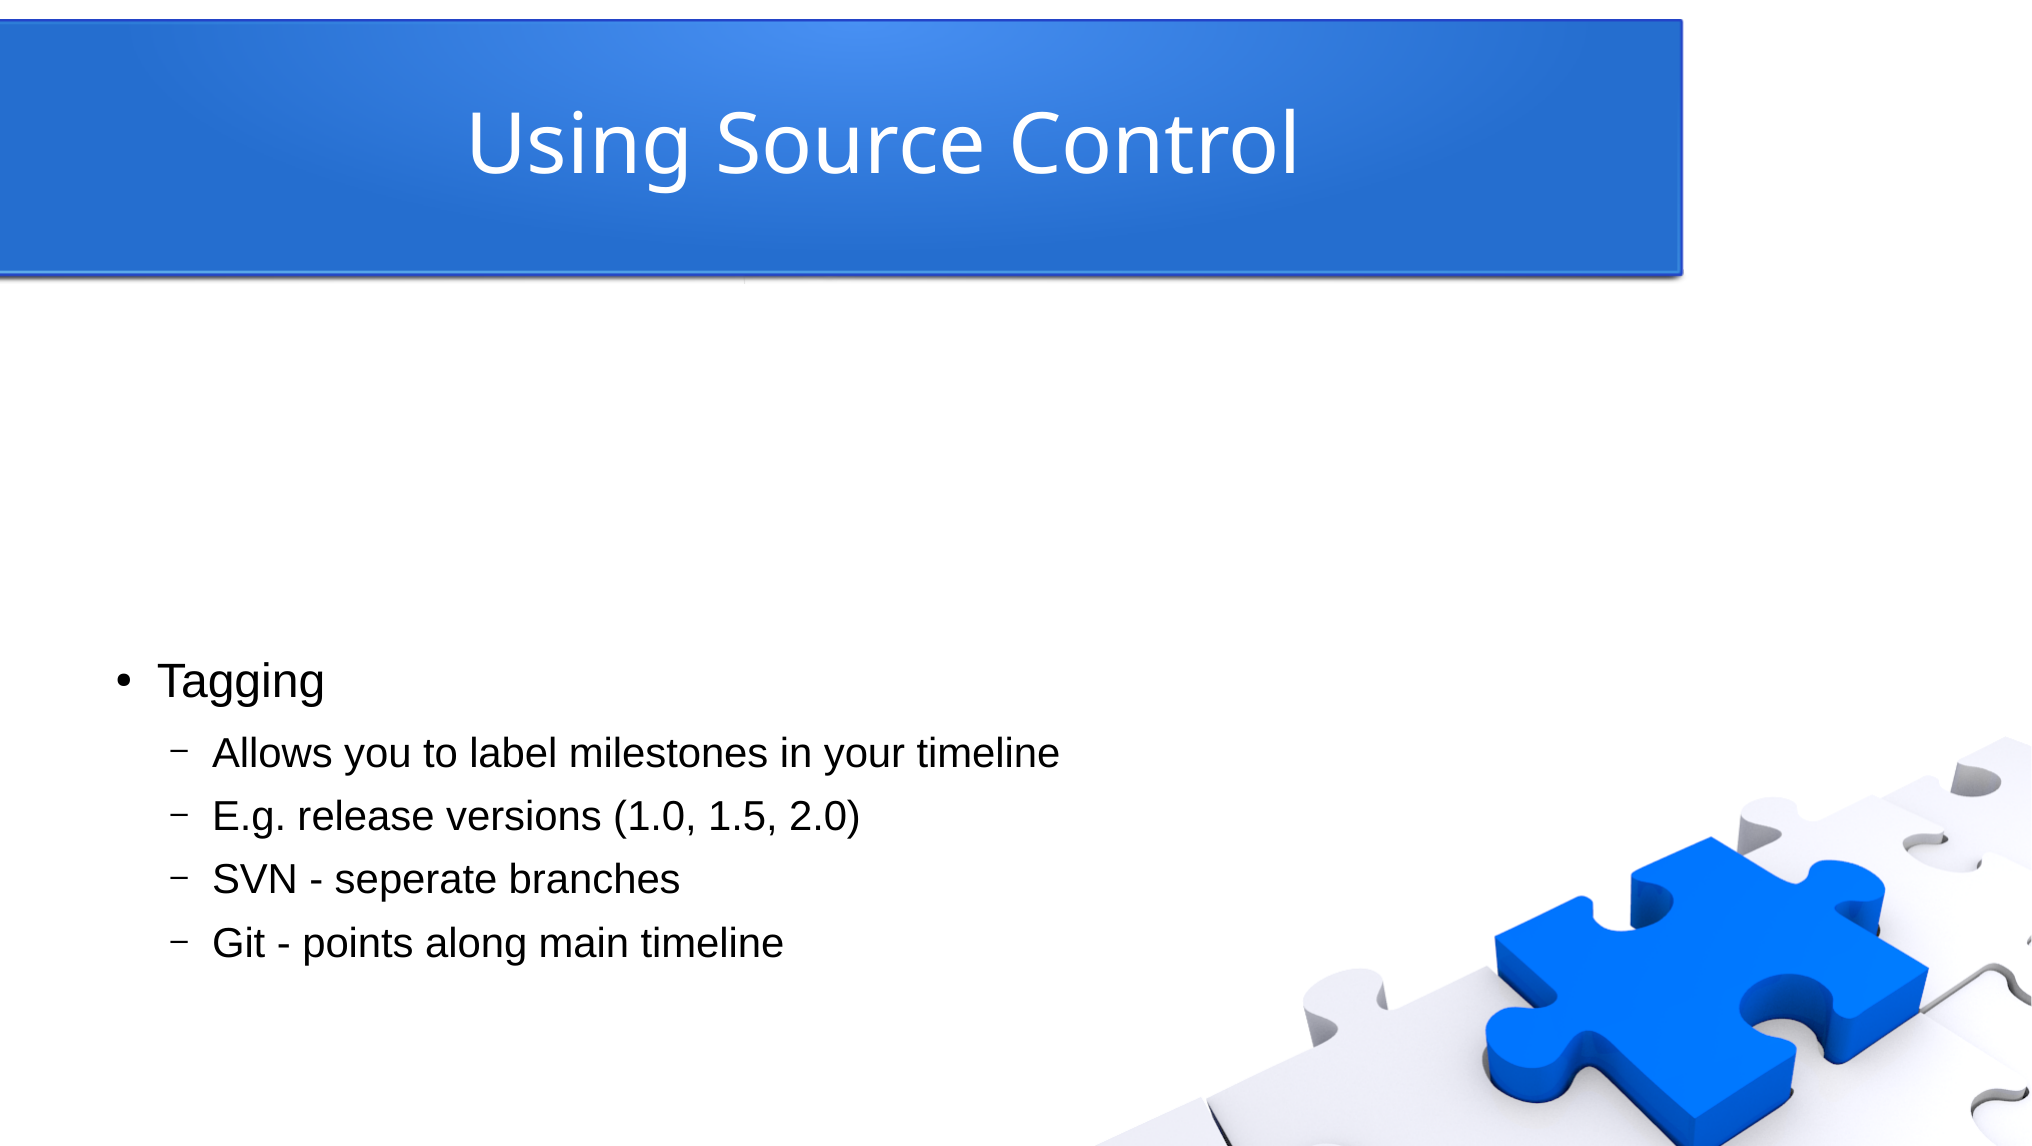

# Using Source Control
Tagging
Allows you to label milestones in your timeline
E.g. release versions (1.0, 1.5, 2.0)
SVN - seperate branches
Git - points along main timeline